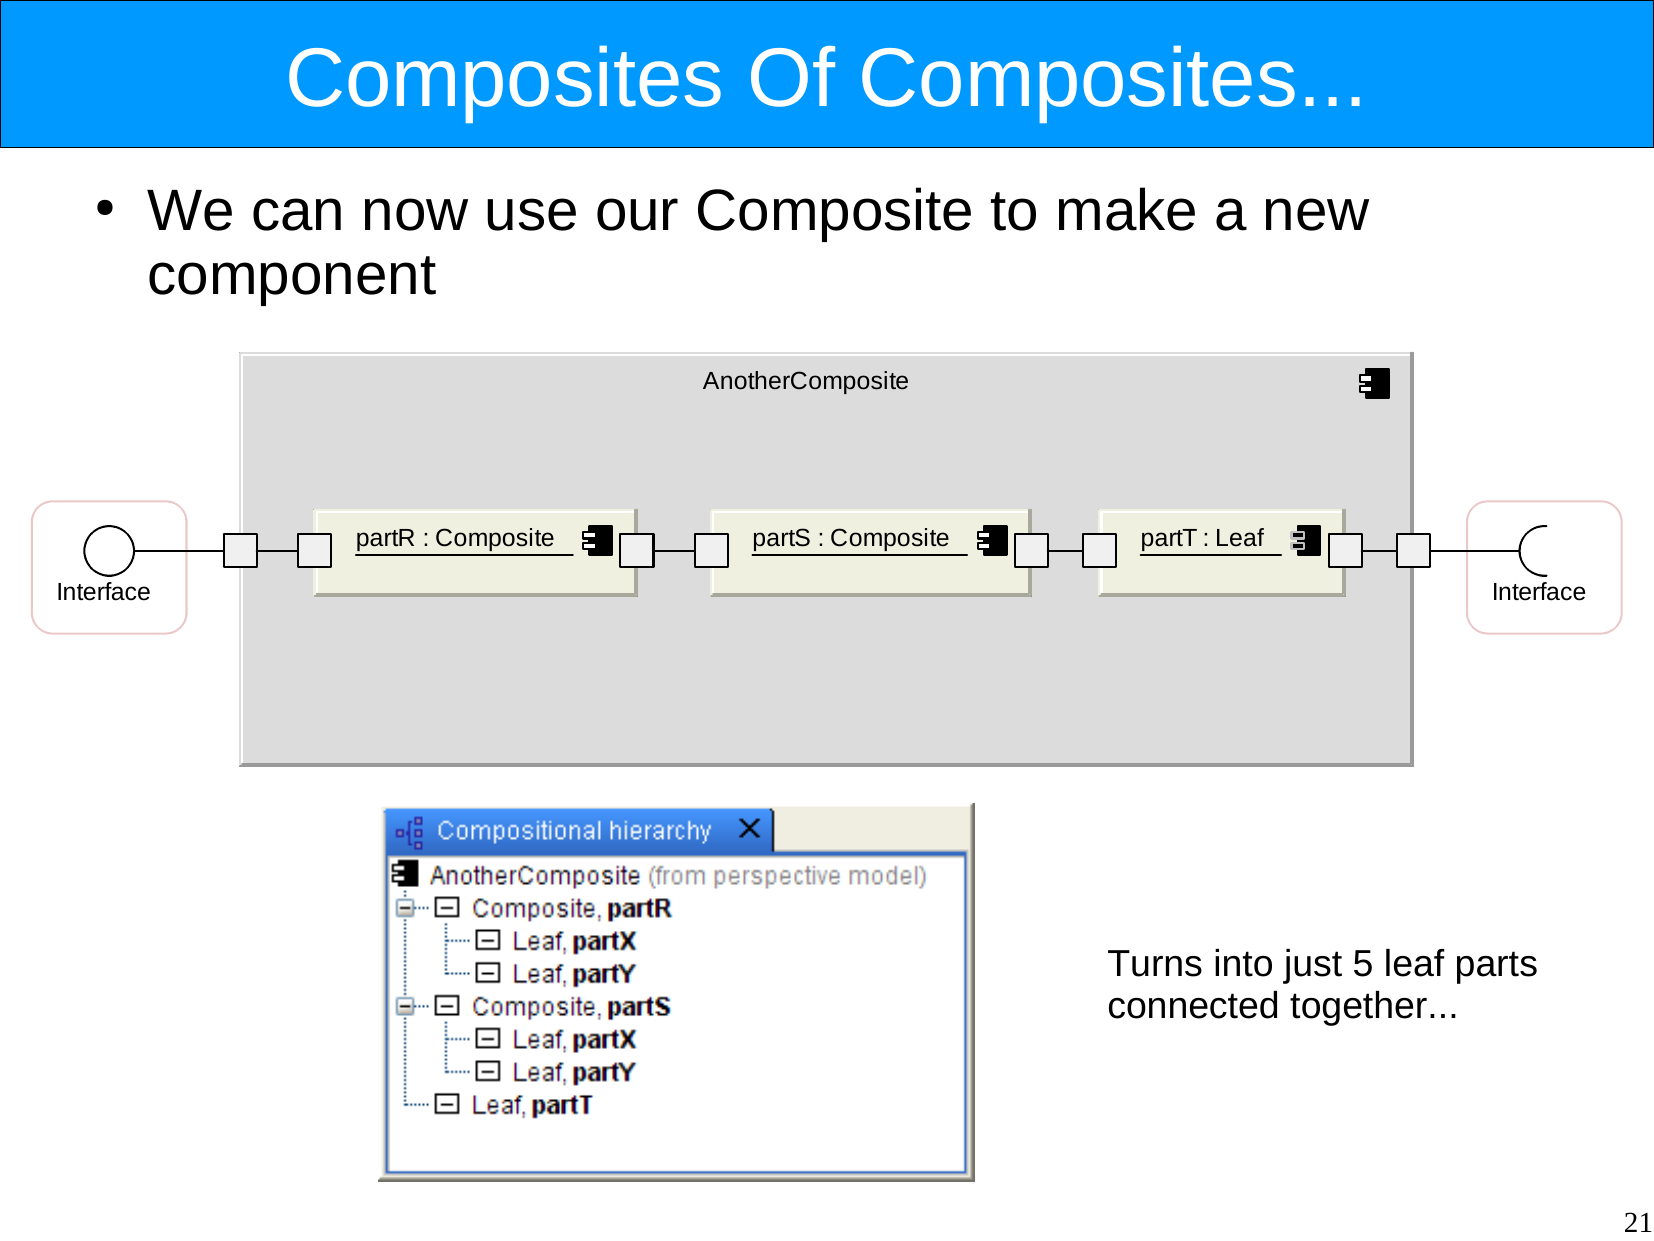

# Composites Of Composites...
We can now use our Composite to make a new component
Turns into just 5 leaf parts
connected together...
21